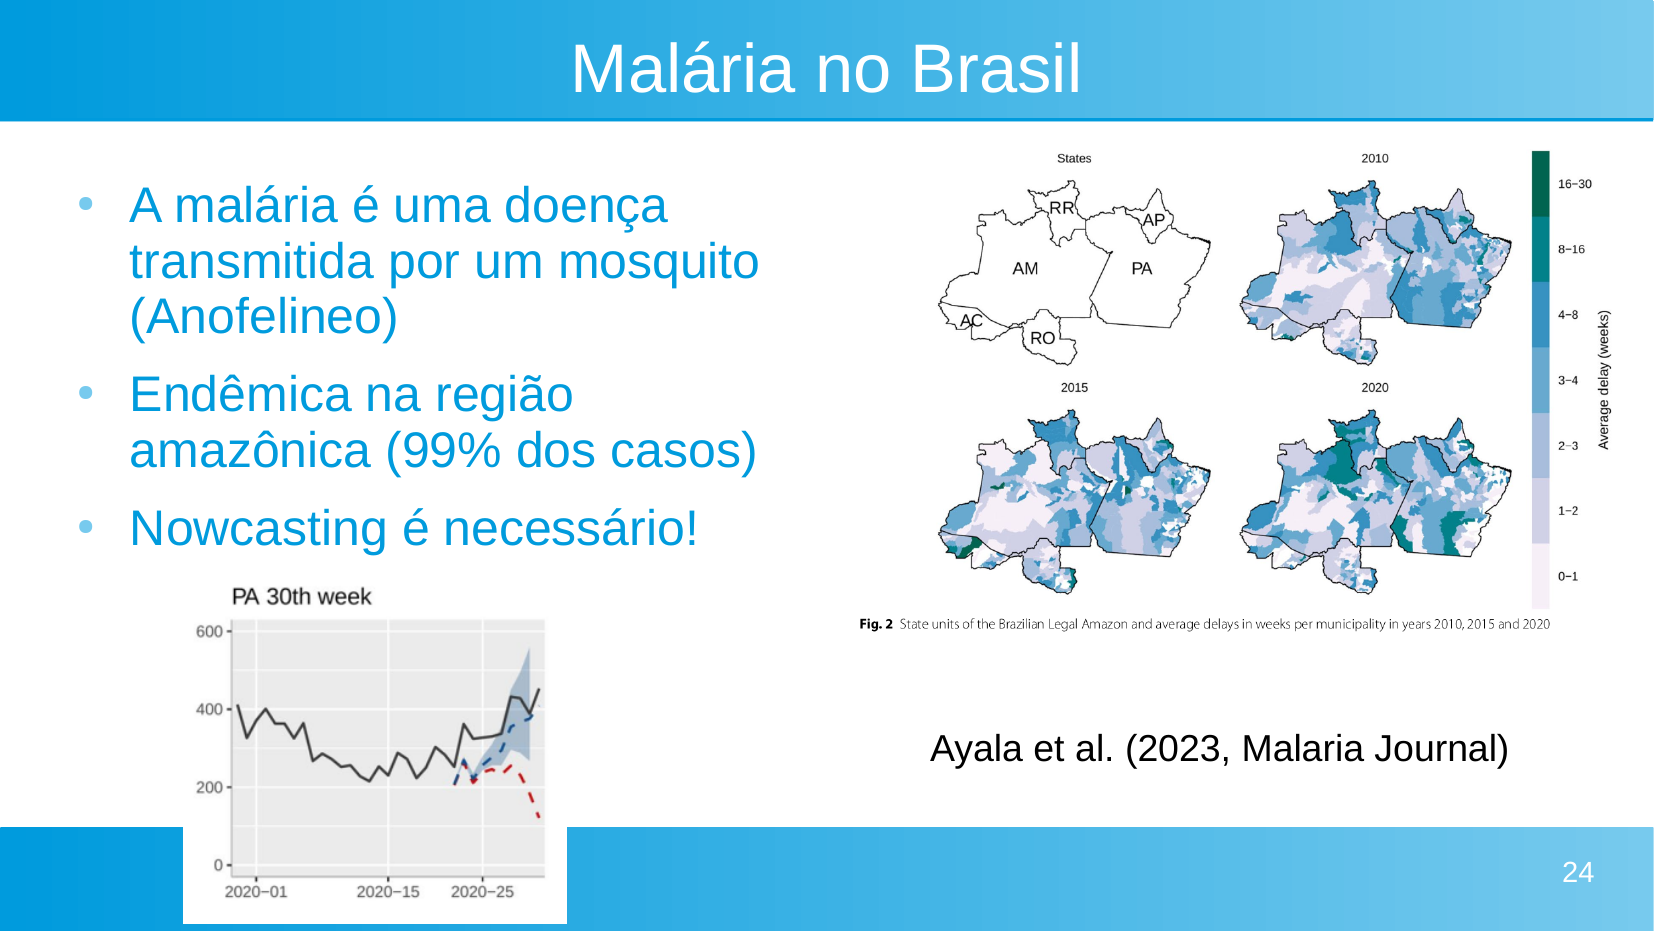

# Malária no Brasil
A malária é uma doença transmitida por um mosquito (Anofelineo)
Endêmica na região amazônica (99% dos casos)
Nowcasting é necessário!
Ayala et al. (2023, Malaria Journal)
24